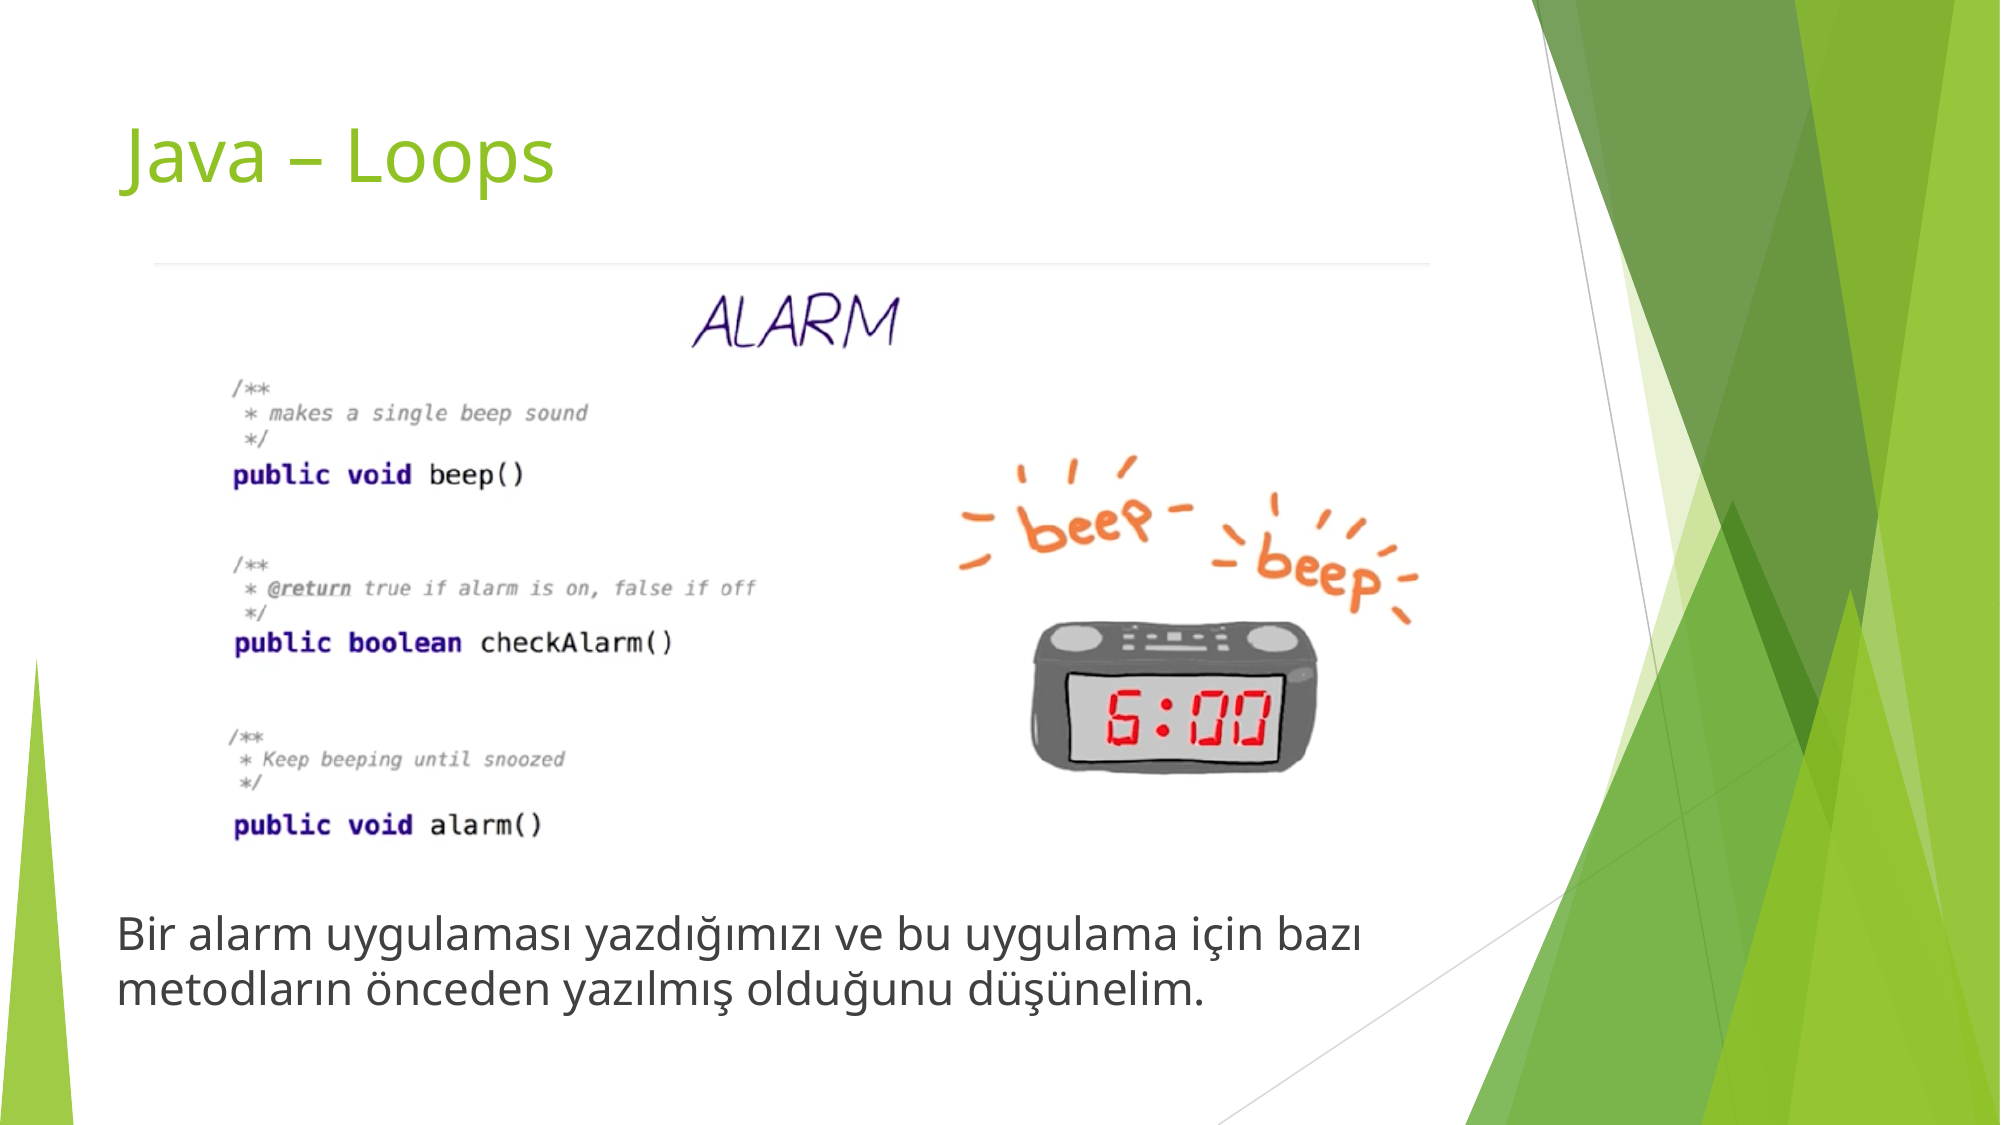

# Java – Loops
Bir alarm uygulaması yazdığımızı ve bu uygulama için bazı metodların önceden yazılmış olduğunu düşünelim.